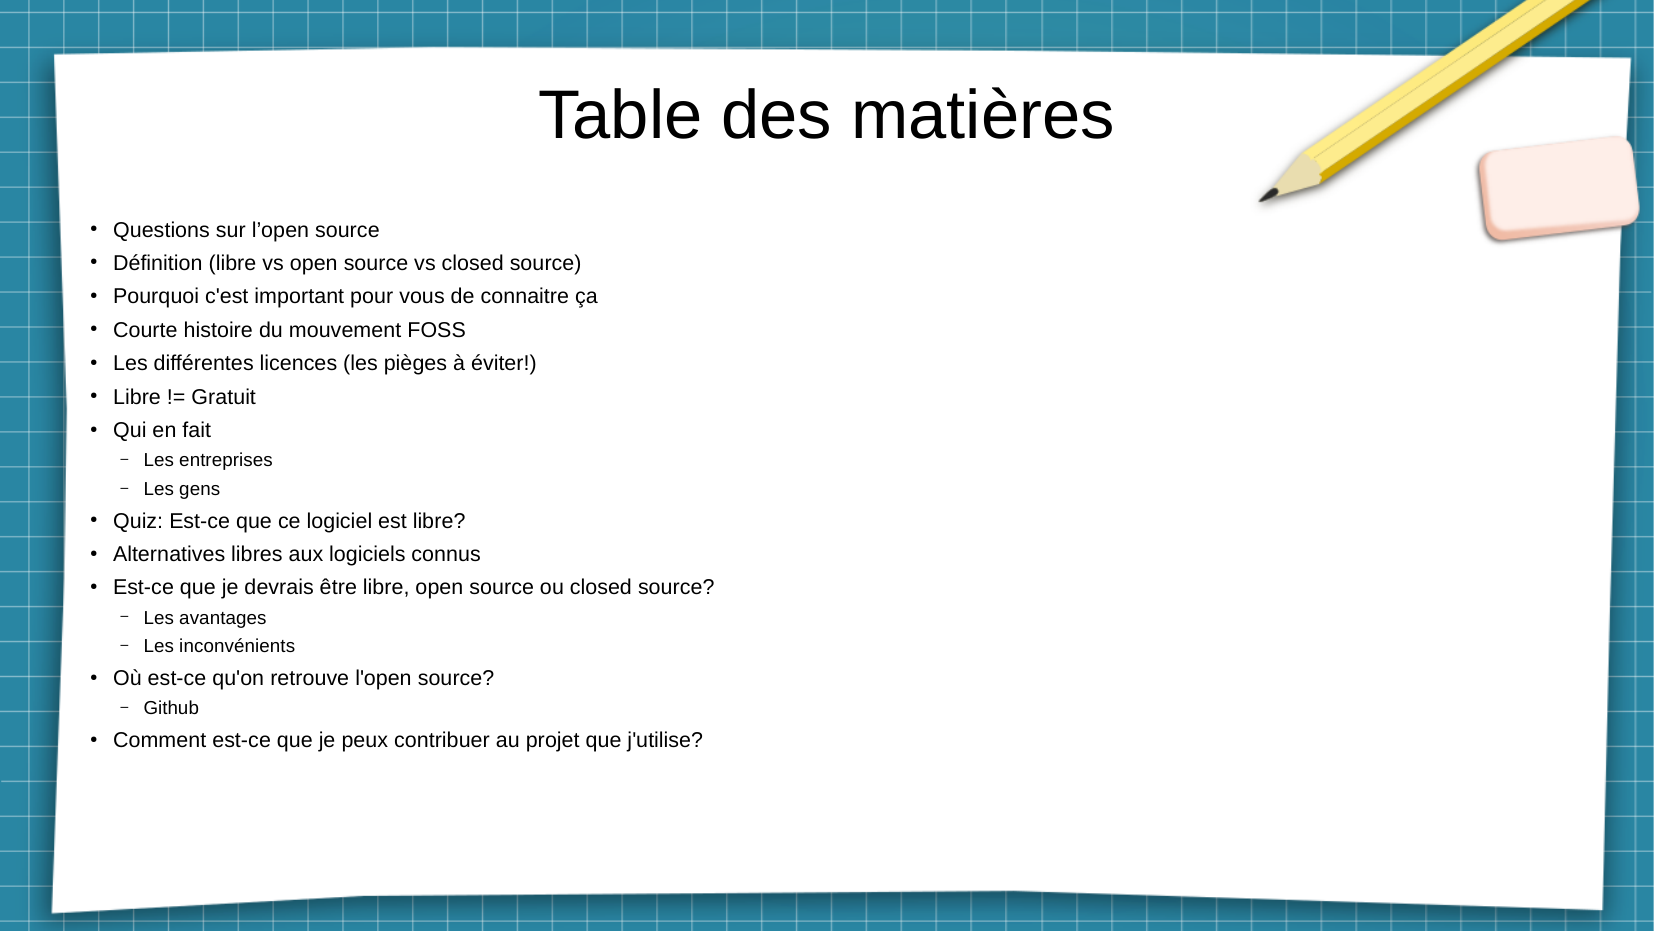

# Table des matières
Questions sur l’open source
Définition (libre vs open source vs closed source)
Pourquoi c'est important pour vous de connaitre ça
Courte histoire du mouvement FOSS
Les différentes licences (les pièges à éviter!)
Libre != Gratuit
Qui en fait
Les entreprises
Les gens
Quiz: Est-ce que ce logiciel est libre?
Alternatives libres aux logiciels connus
Est-ce que je devrais être libre, open source ou closed source?
Les avantages
Les inconvénients
Où est-ce qu'on retrouve l'open source?
Github
Comment est-ce que je peux contribuer au projet que j'utilise?